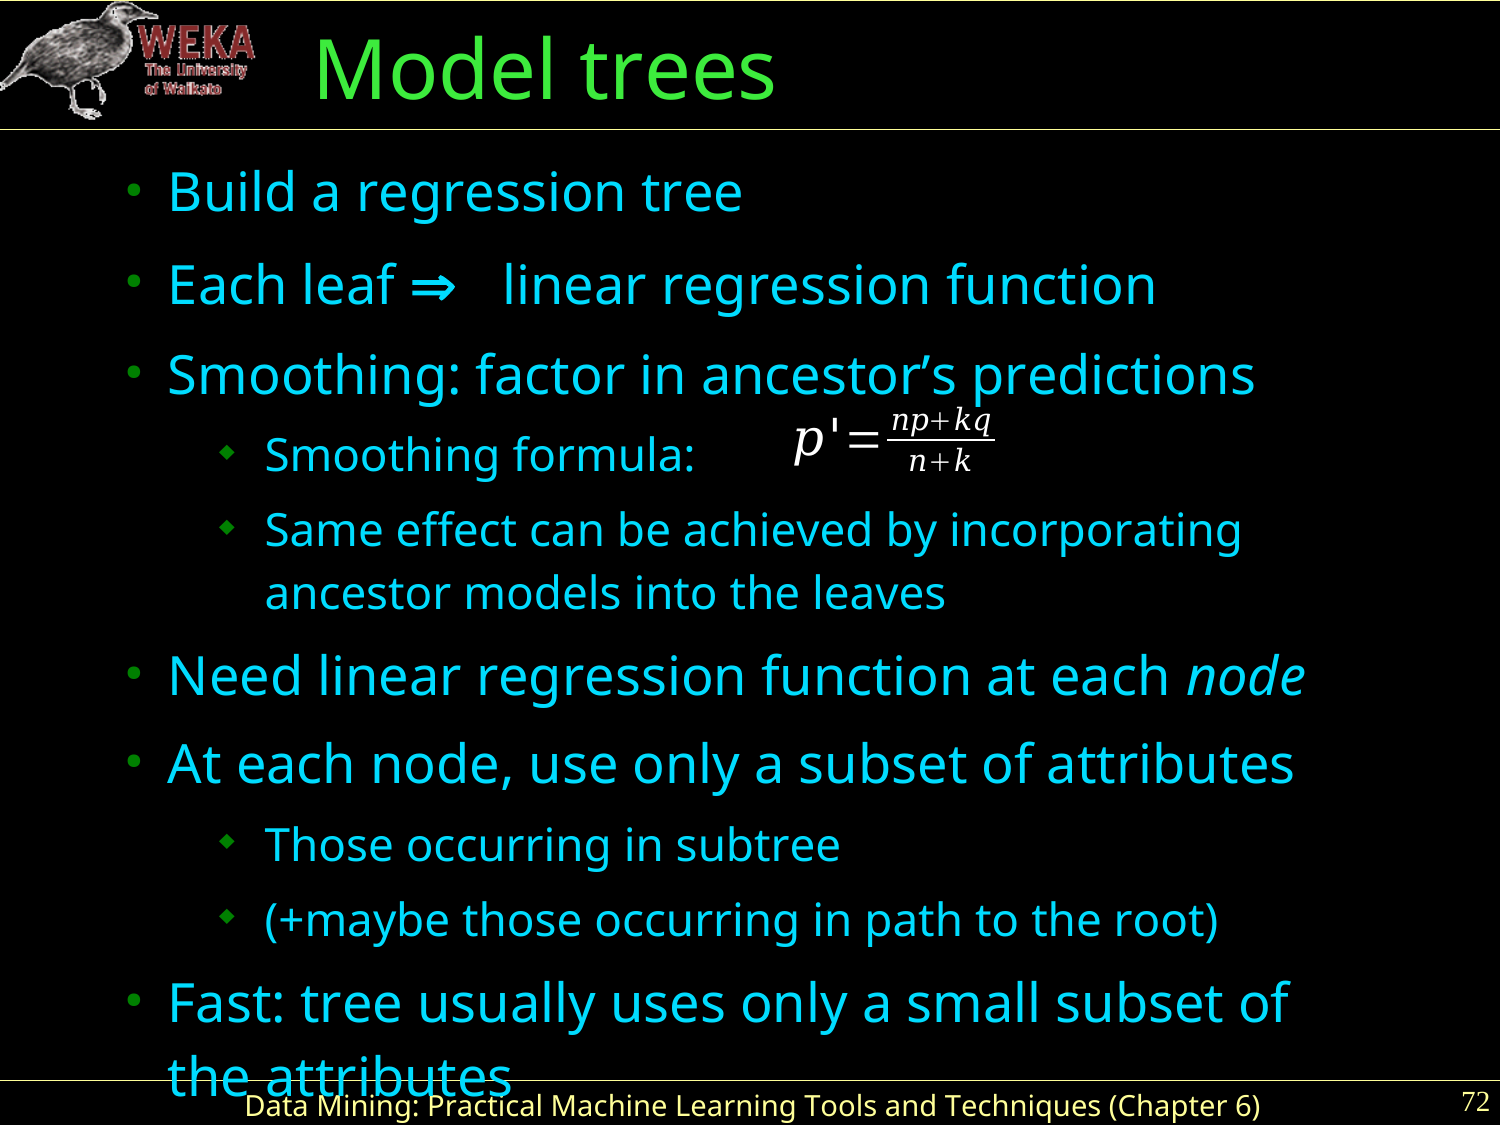

# Model trees
Build a regression tree
Each leaf  linear regression function
Smoothing: factor in ancestor’s predictions
Smoothing formula:
Same effect can be achieved by incorporating ancestor models into the leaves
Need linear regression function at each node
At each node, use only a subset of attributes
Those occurring in subtree
(+maybe those occurring in path to the root)
Fast: tree usually uses only a small subset of the attributes
Data Mining: Practical Machine Learning Tools and Techniques (Chapter 6)
72